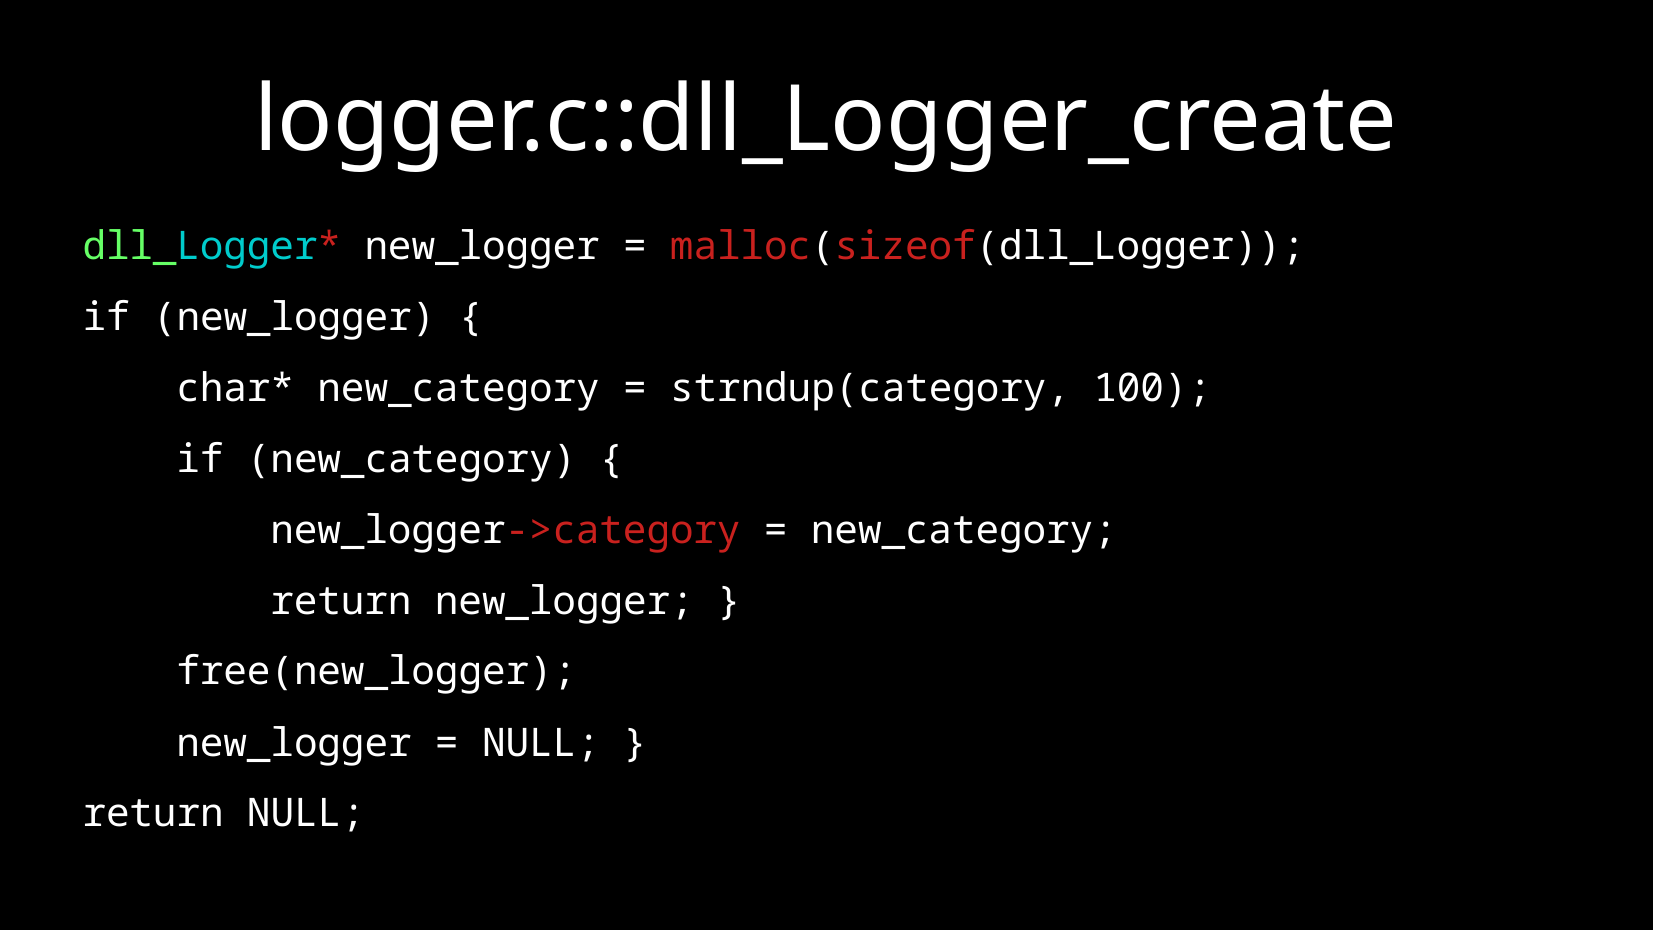

# logger.c::dll_Logger_create
dll_Logger* new_logger = malloc(sizeof(dll_Logger));
if (new_logger) {
 char* new_category = strndup(category, 100);
 if (new_category) {
 new_logger->category = new_category;
 return new_logger; }
 free(new_logger);
 new_logger = NULL; }
return NULL;